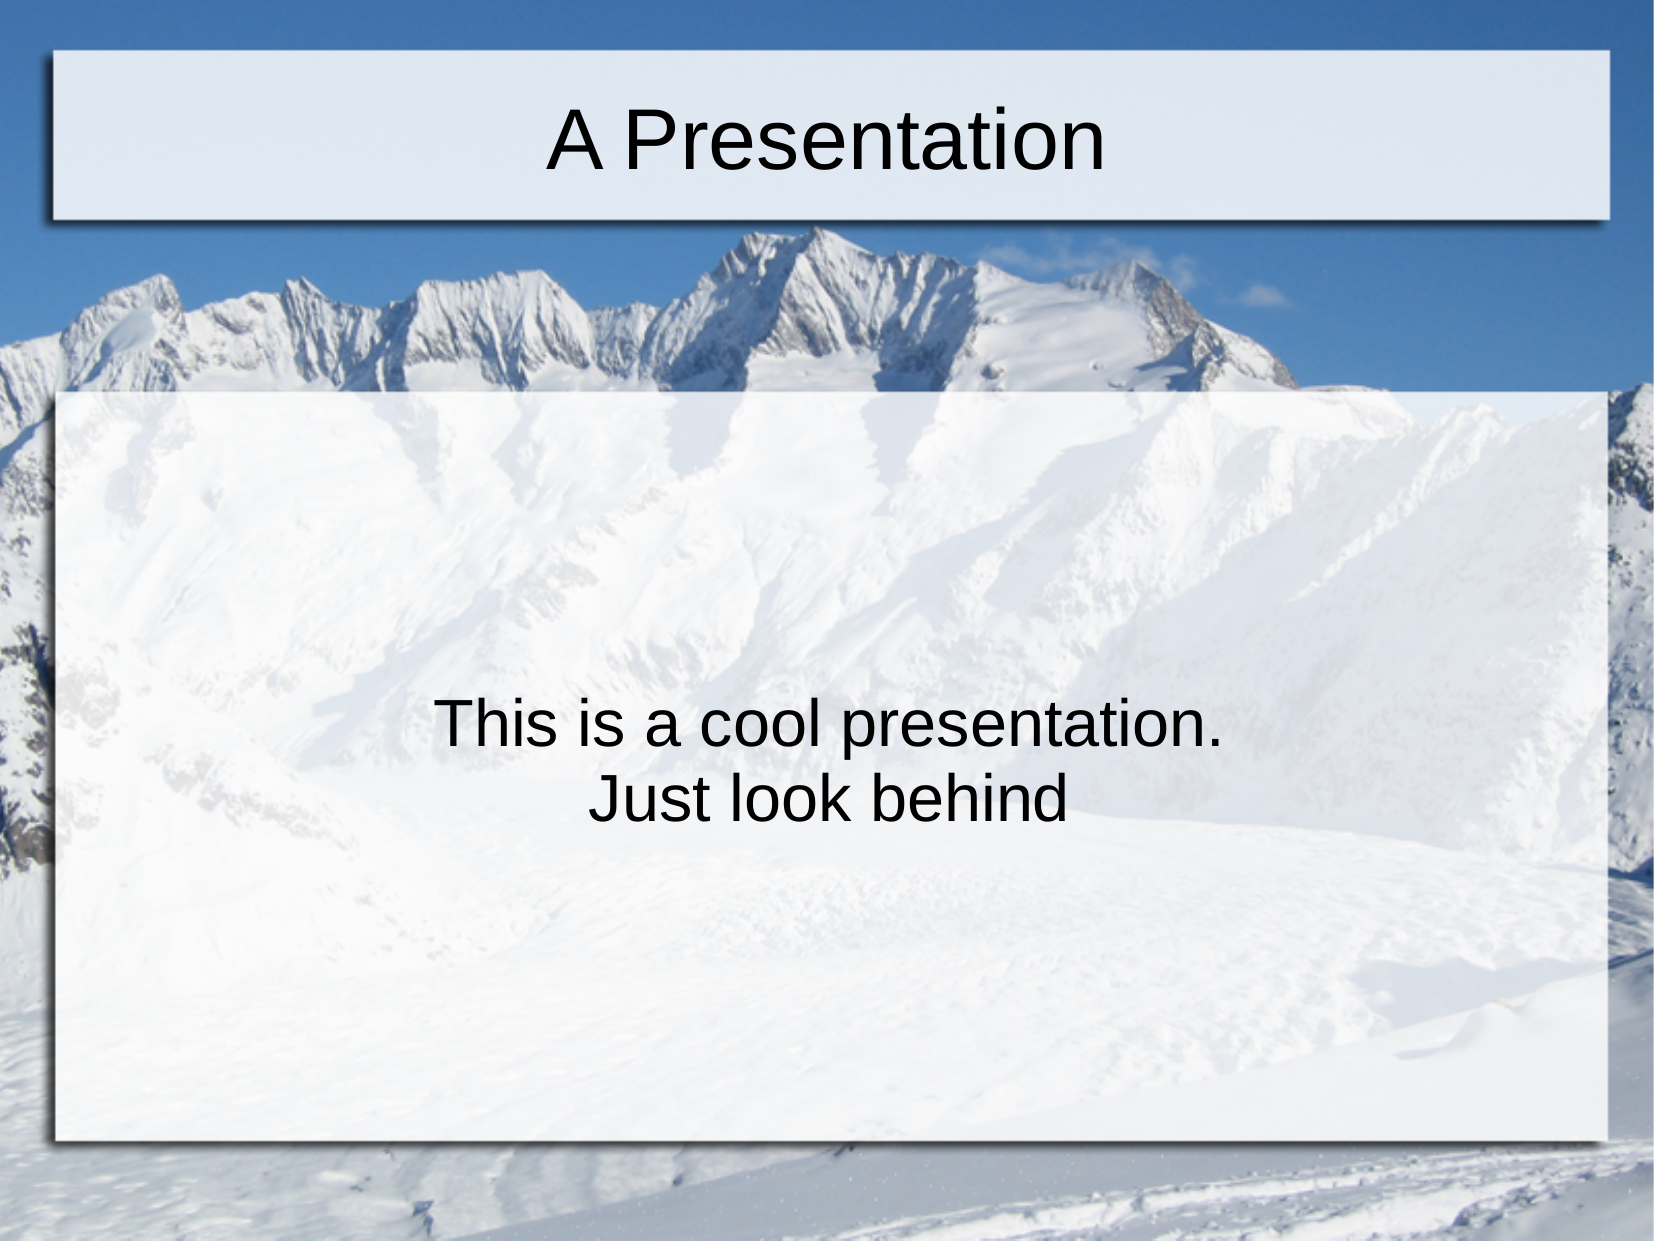

# A Presentation
This is a cool presentation.
Just look behind